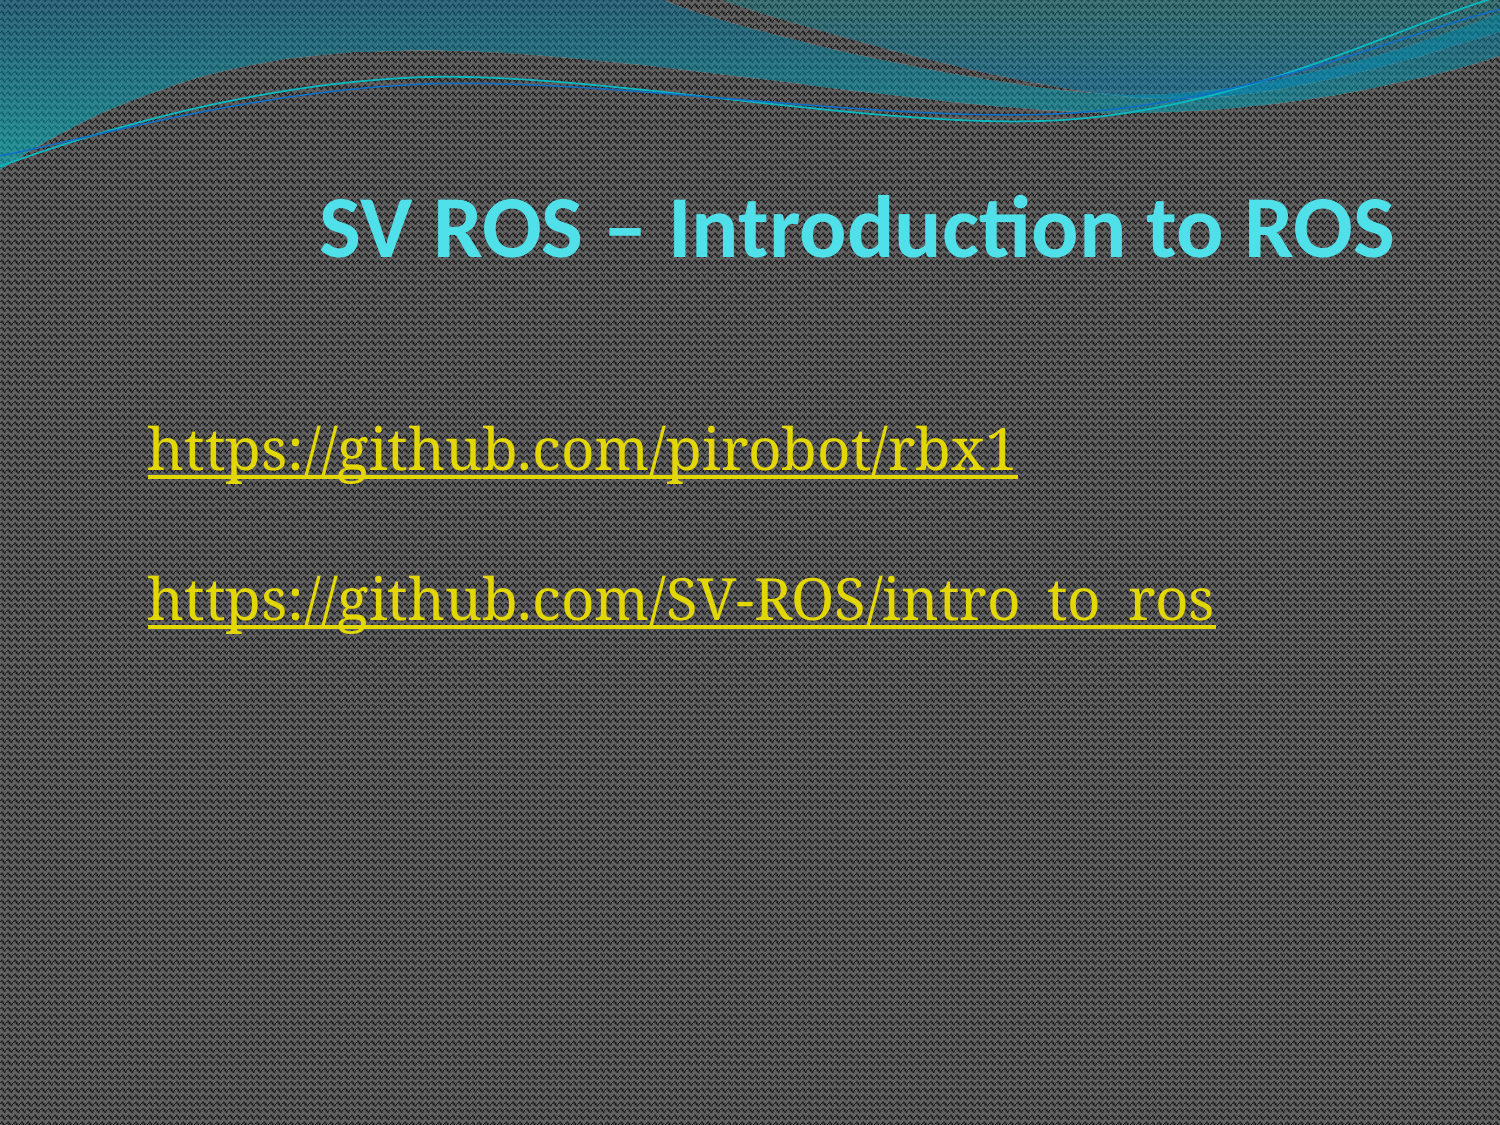

# SV ROS – Introduction to ROS
https://github.com/pirobot/rbx1
https://github.com/SV-ROS/intro_to_ros